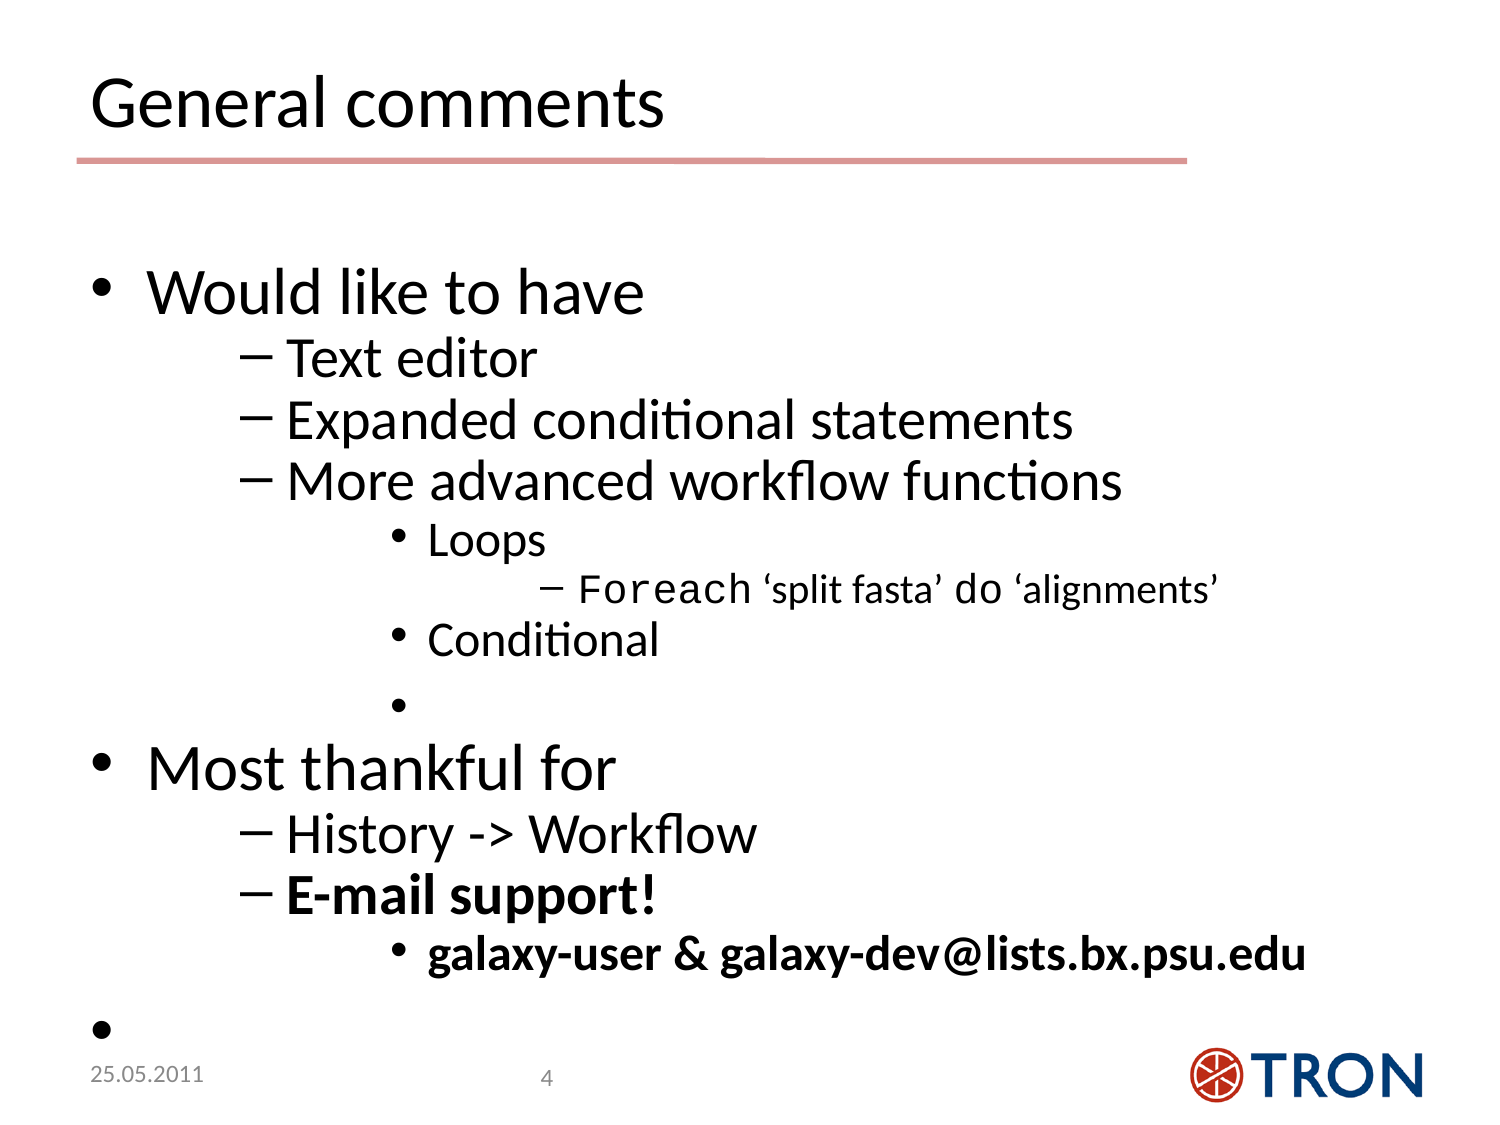

# General comments
Would like to have
Text editor
Expanded conditional statements
More advanced workflow functions
Loops
Foreach ‘split fasta’ do ‘alignments’
Conditional
Most thankful for
History -> Workflow
E-mail support!
galaxy-user & galaxy-dev@lists.bx.psu.edu
25.05.2011